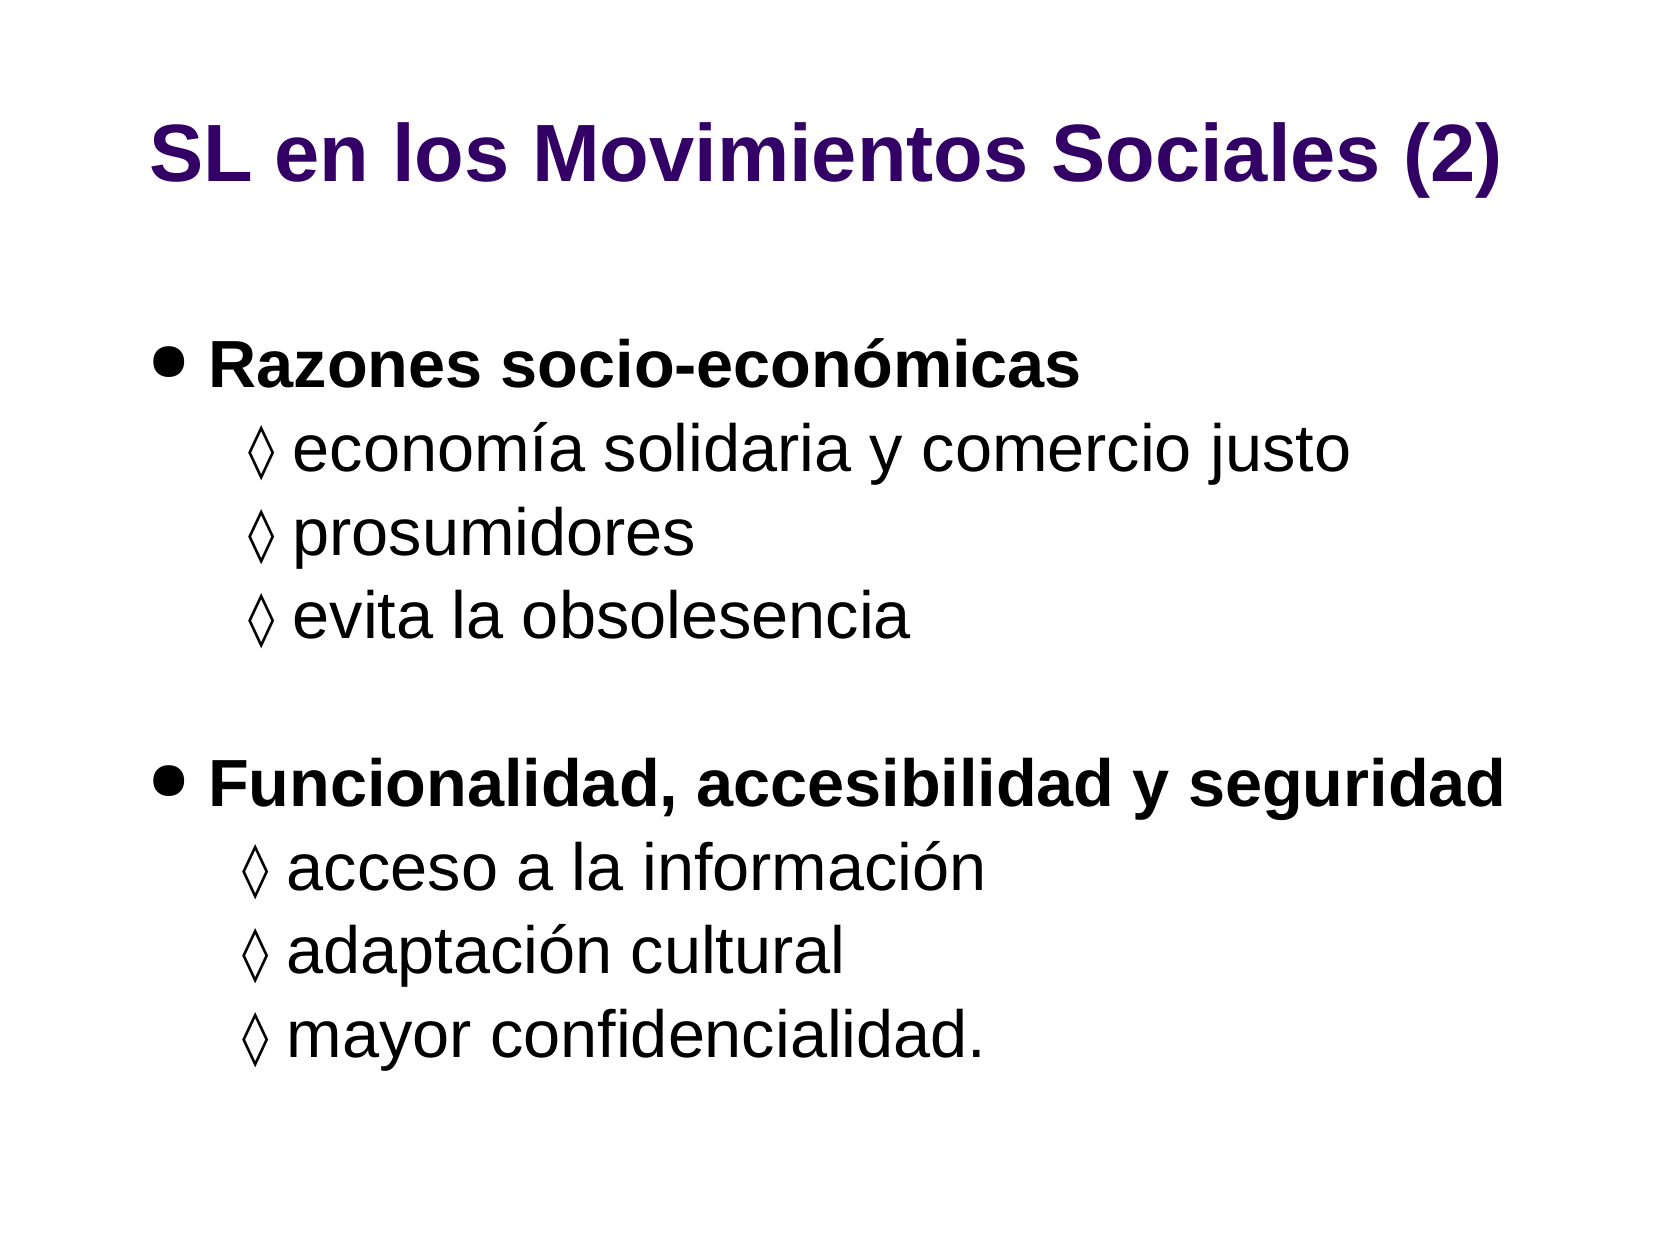

# SL en los Movimientos Sociales (2)
 Razones socio-económicas
 economía solidaria y comercio justo
 prosumidores
 evita la obsolesencia
 Funcionalidad, accesibilidad y seguridad
 acceso a la información
 adaptación cultural
 mayor confidencialidad.